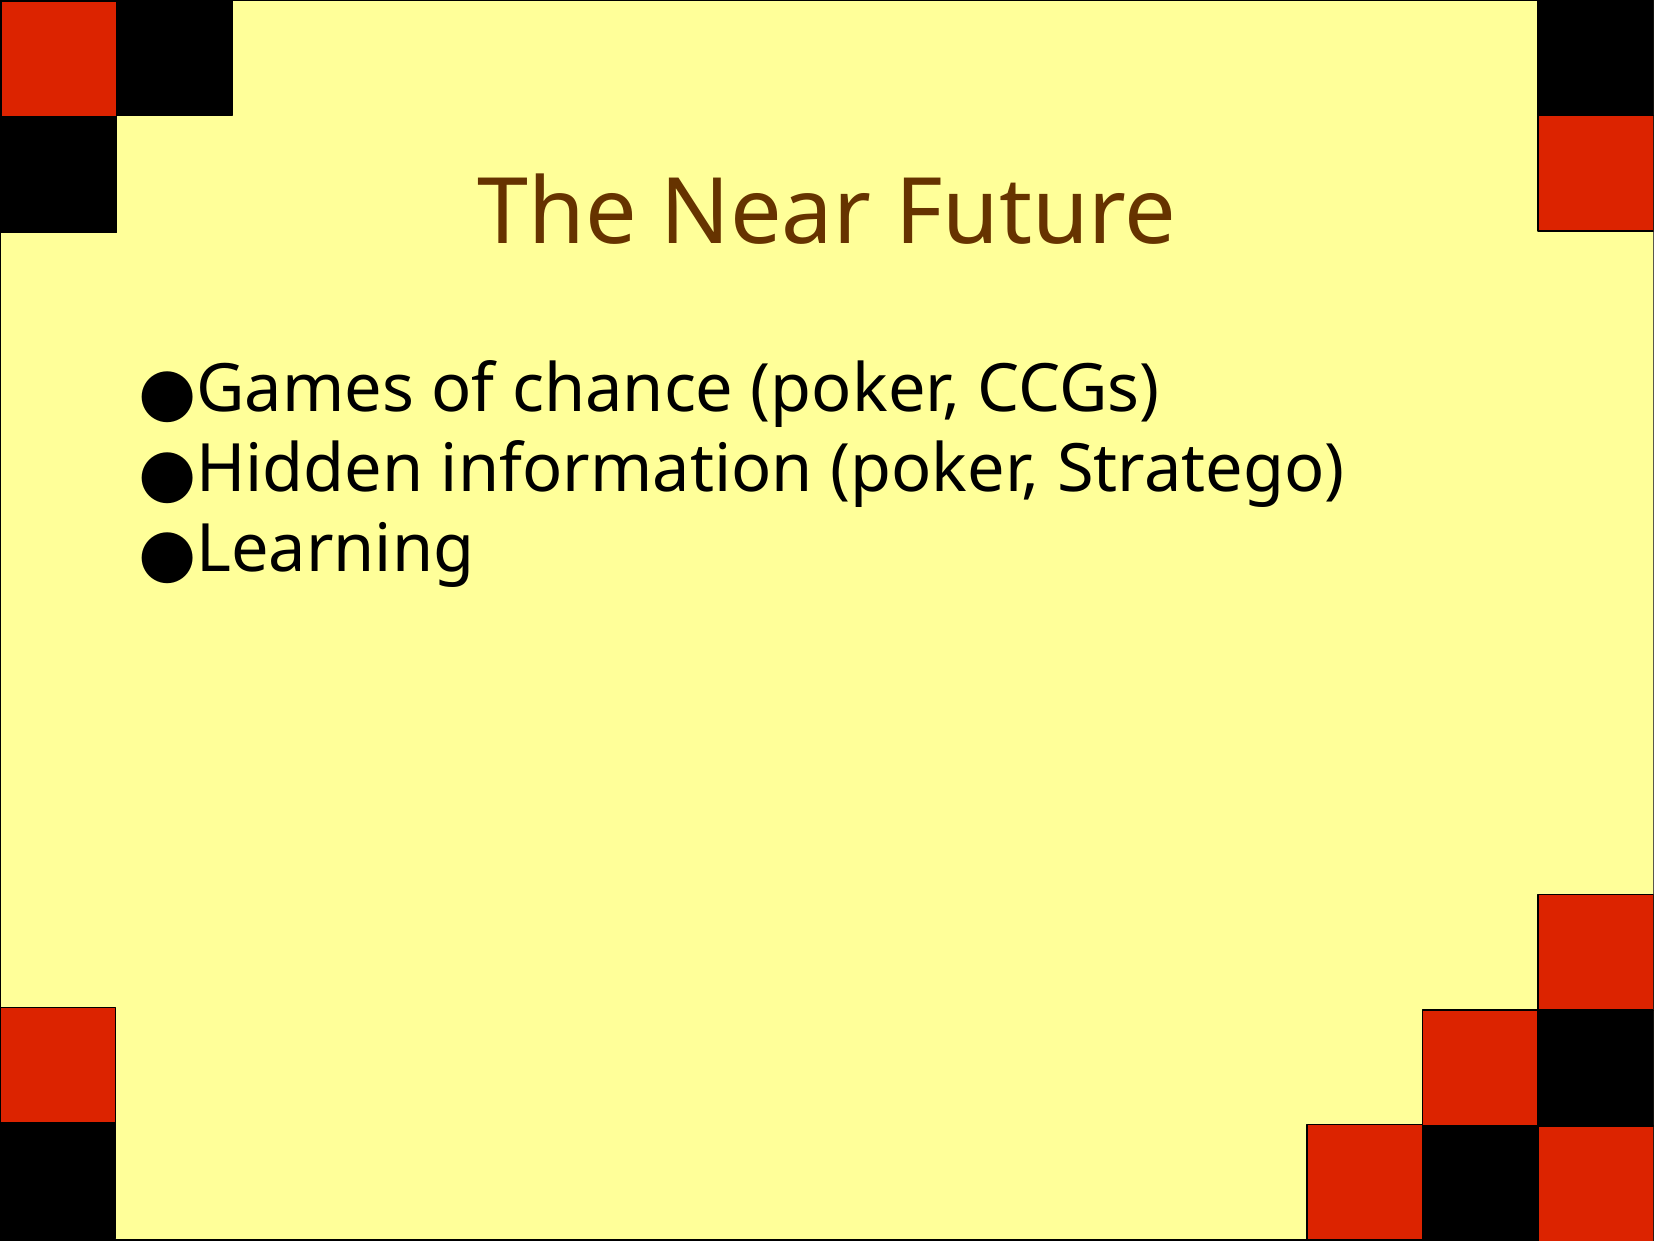

The Near Future
Games of chance (poker, CCGs)
Hidden information (poker, Stratego)
Learning